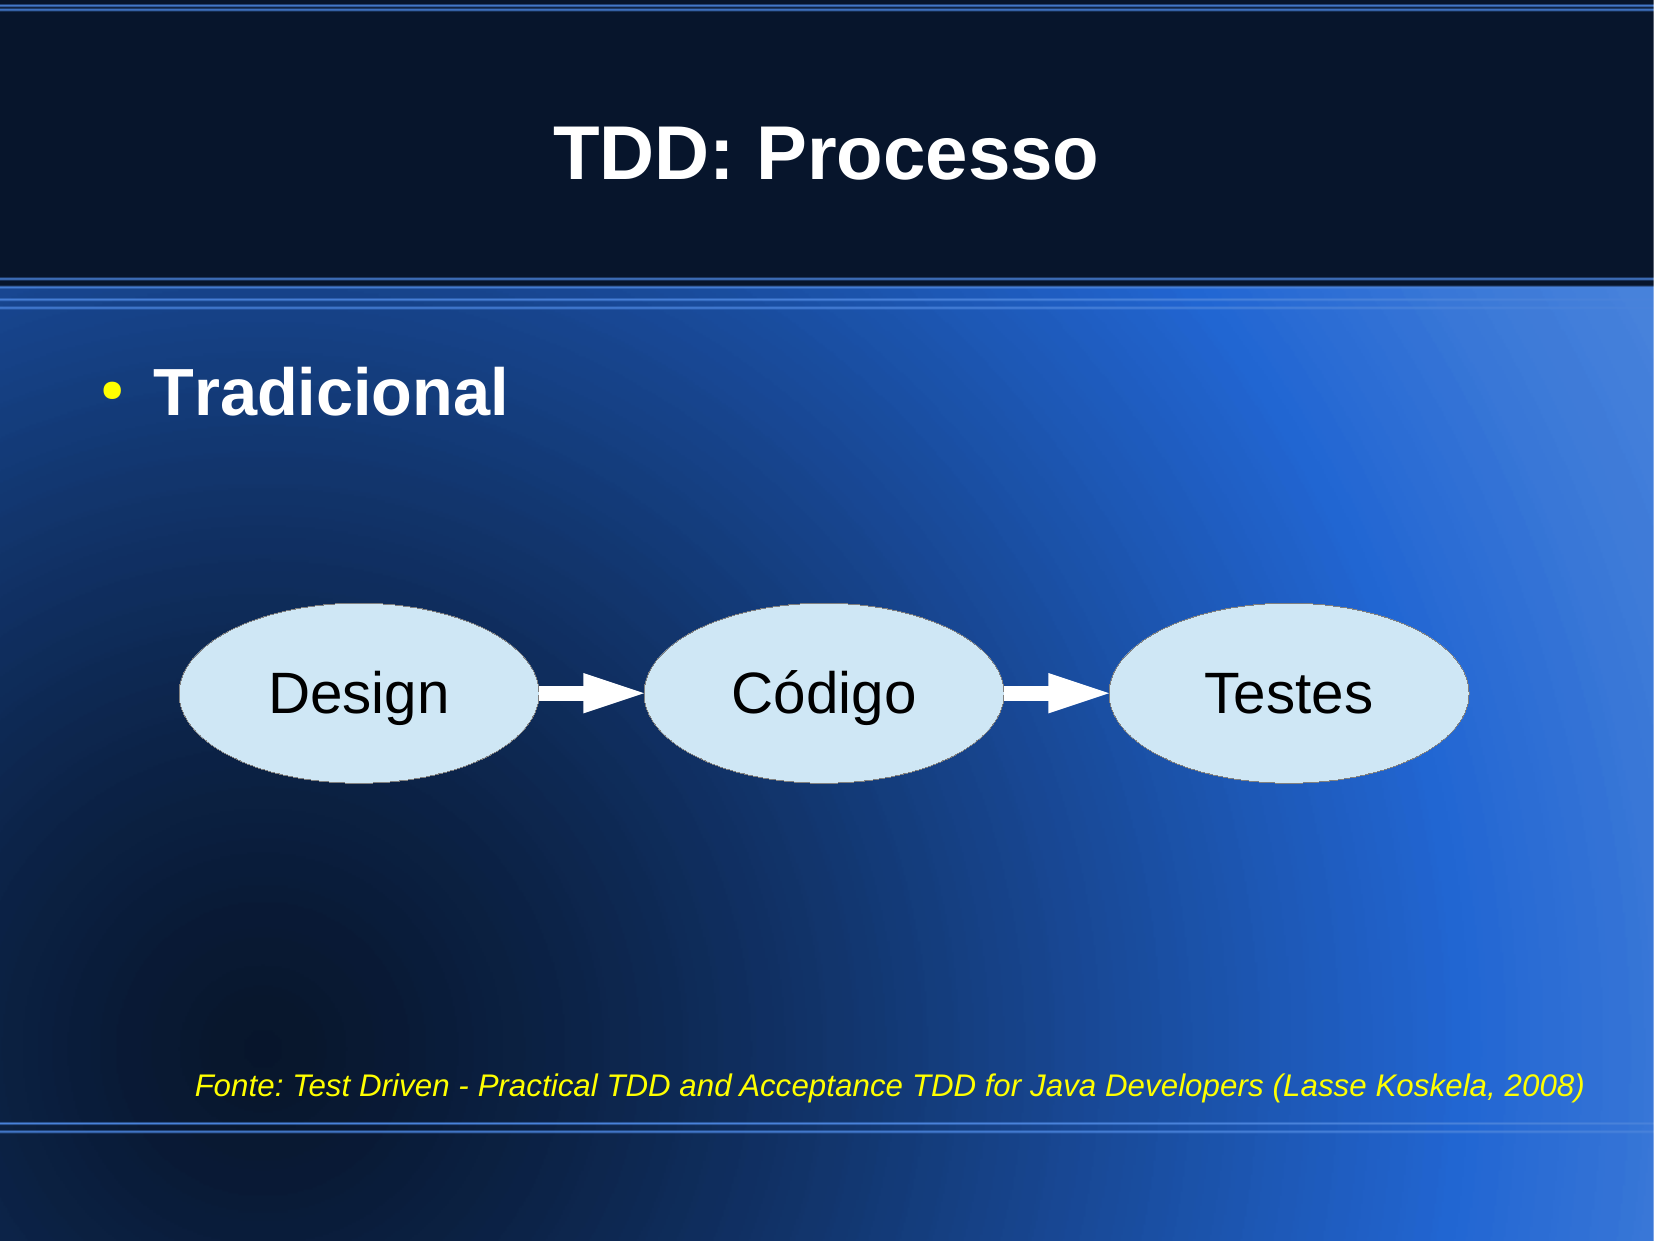

# TDD: Processo
Tradicional
Design
Código
Testes
Fonte: Test Driven - Practical TDD and Acceptance TDD for Java Developers (Lasse Koskela, 2008)